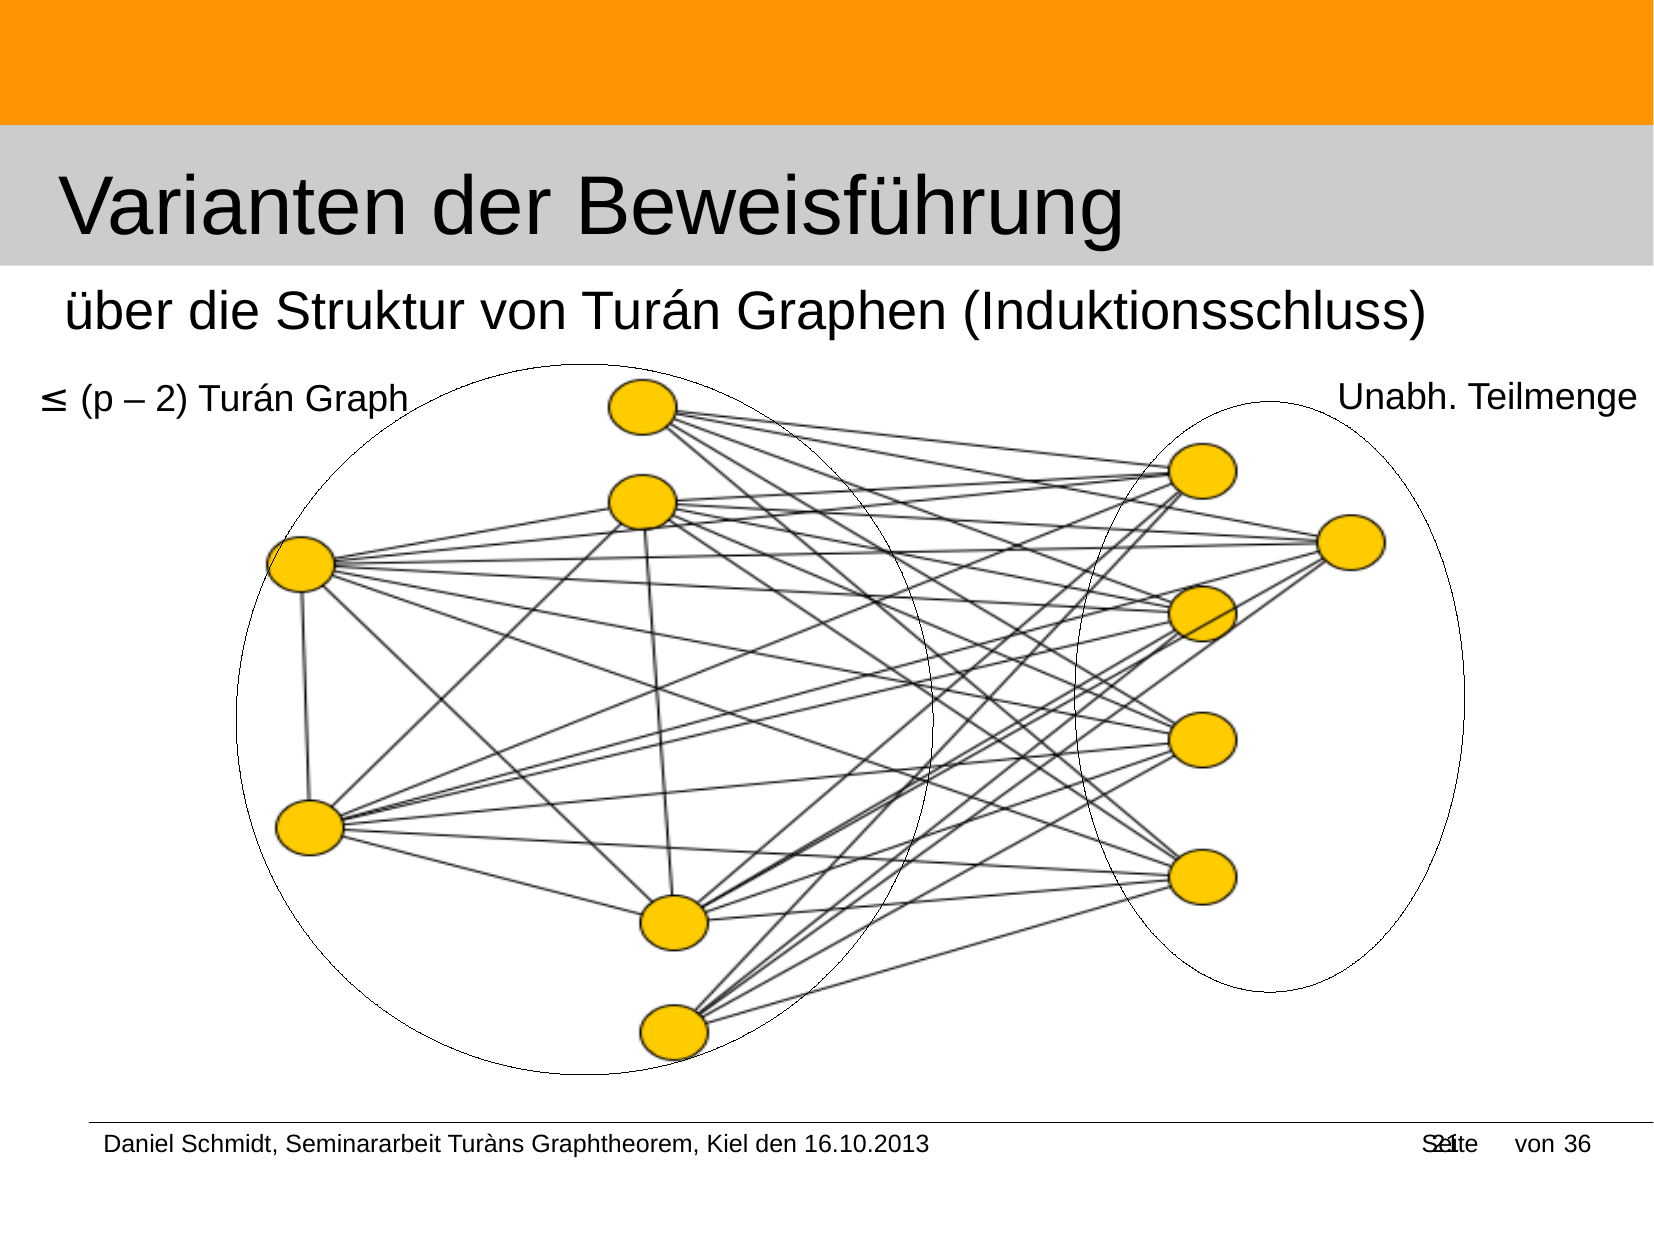

# Varianten der Beweisführung
über die Struktur von Turán Graphen (Induktionsschluss)
≤ (p – 2) Turán Graph
Unabh. Teilmenge
36
von
Daniel Schmidt, Seminararbeit Turàns Graphtheorem, Kiel den 16.10.2013
Seite